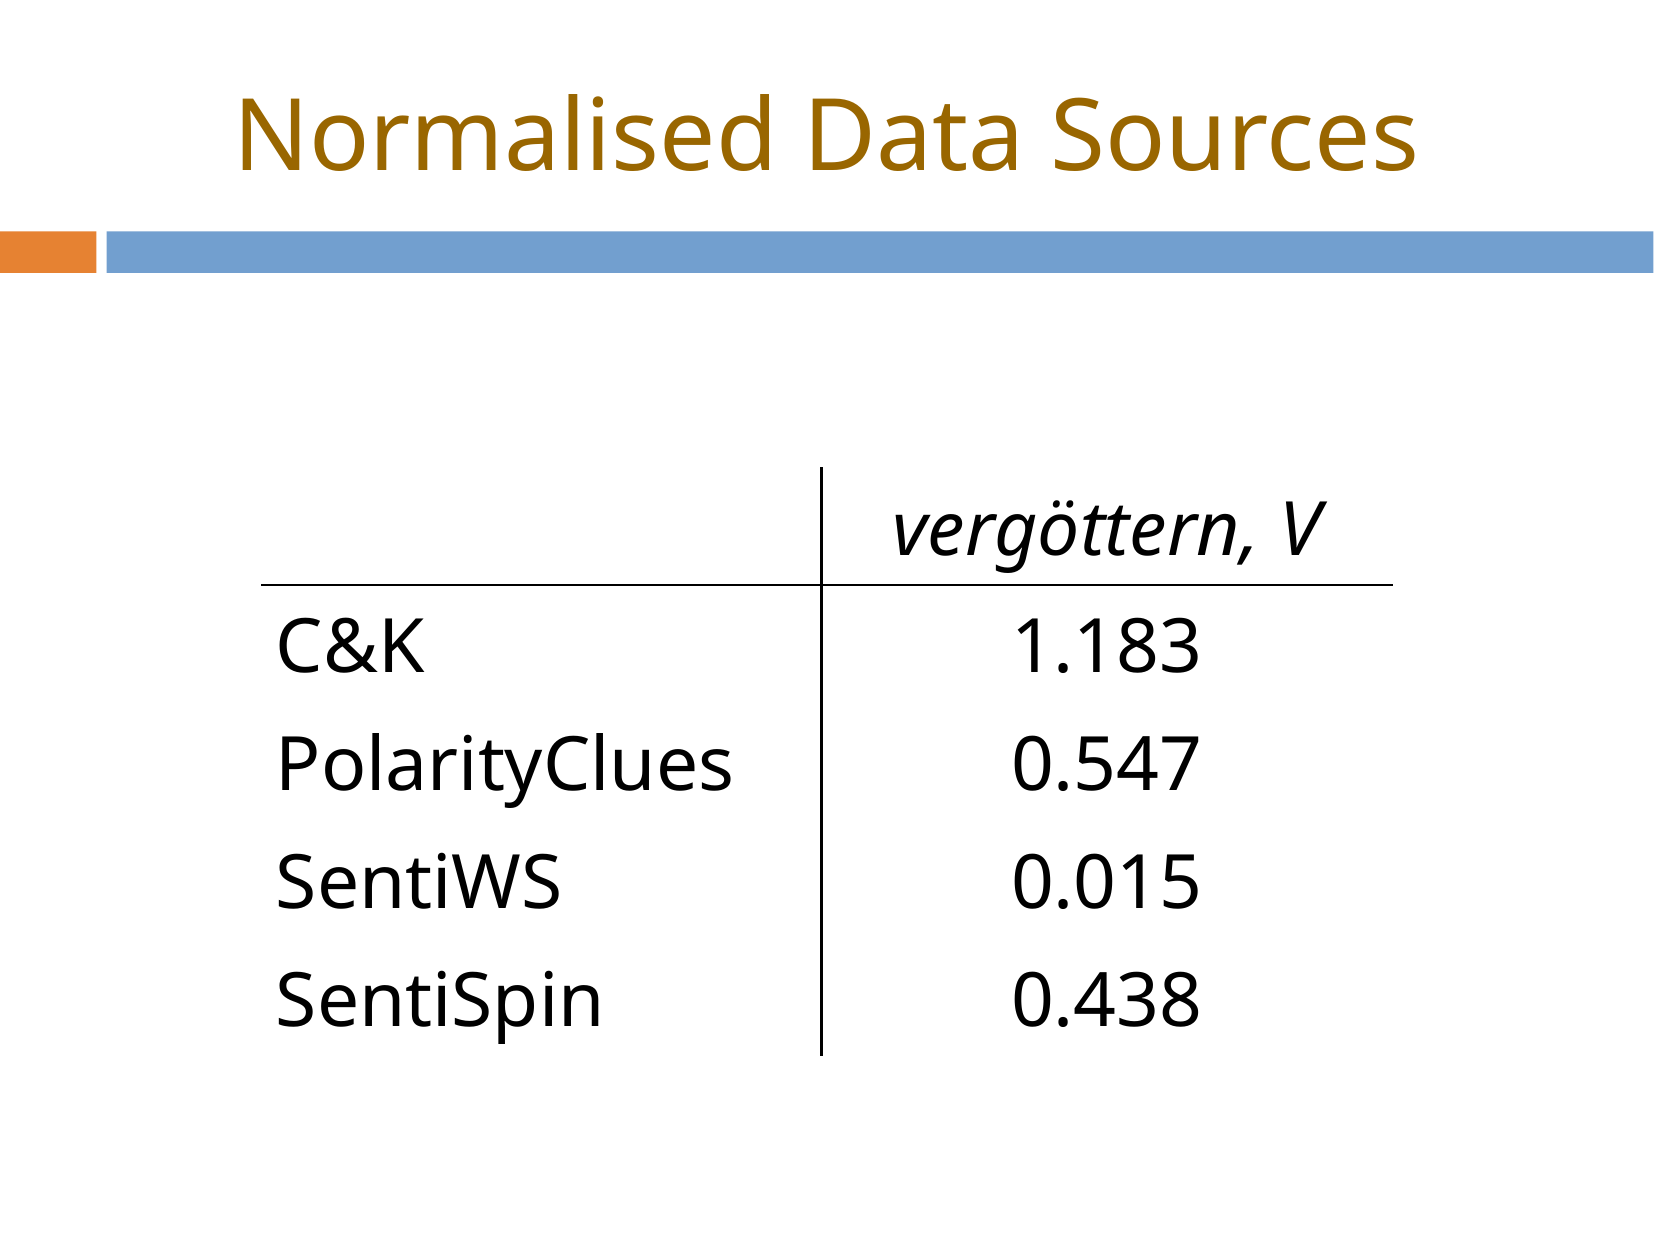

# Normalised Data Sources
| | vergöttern, V |
| --- | --- |
| C&K | 1.183 |
| PolarityClues | 0.547 |
| SentiWS | 0.015 |
| SentiSpin | 0.438 |